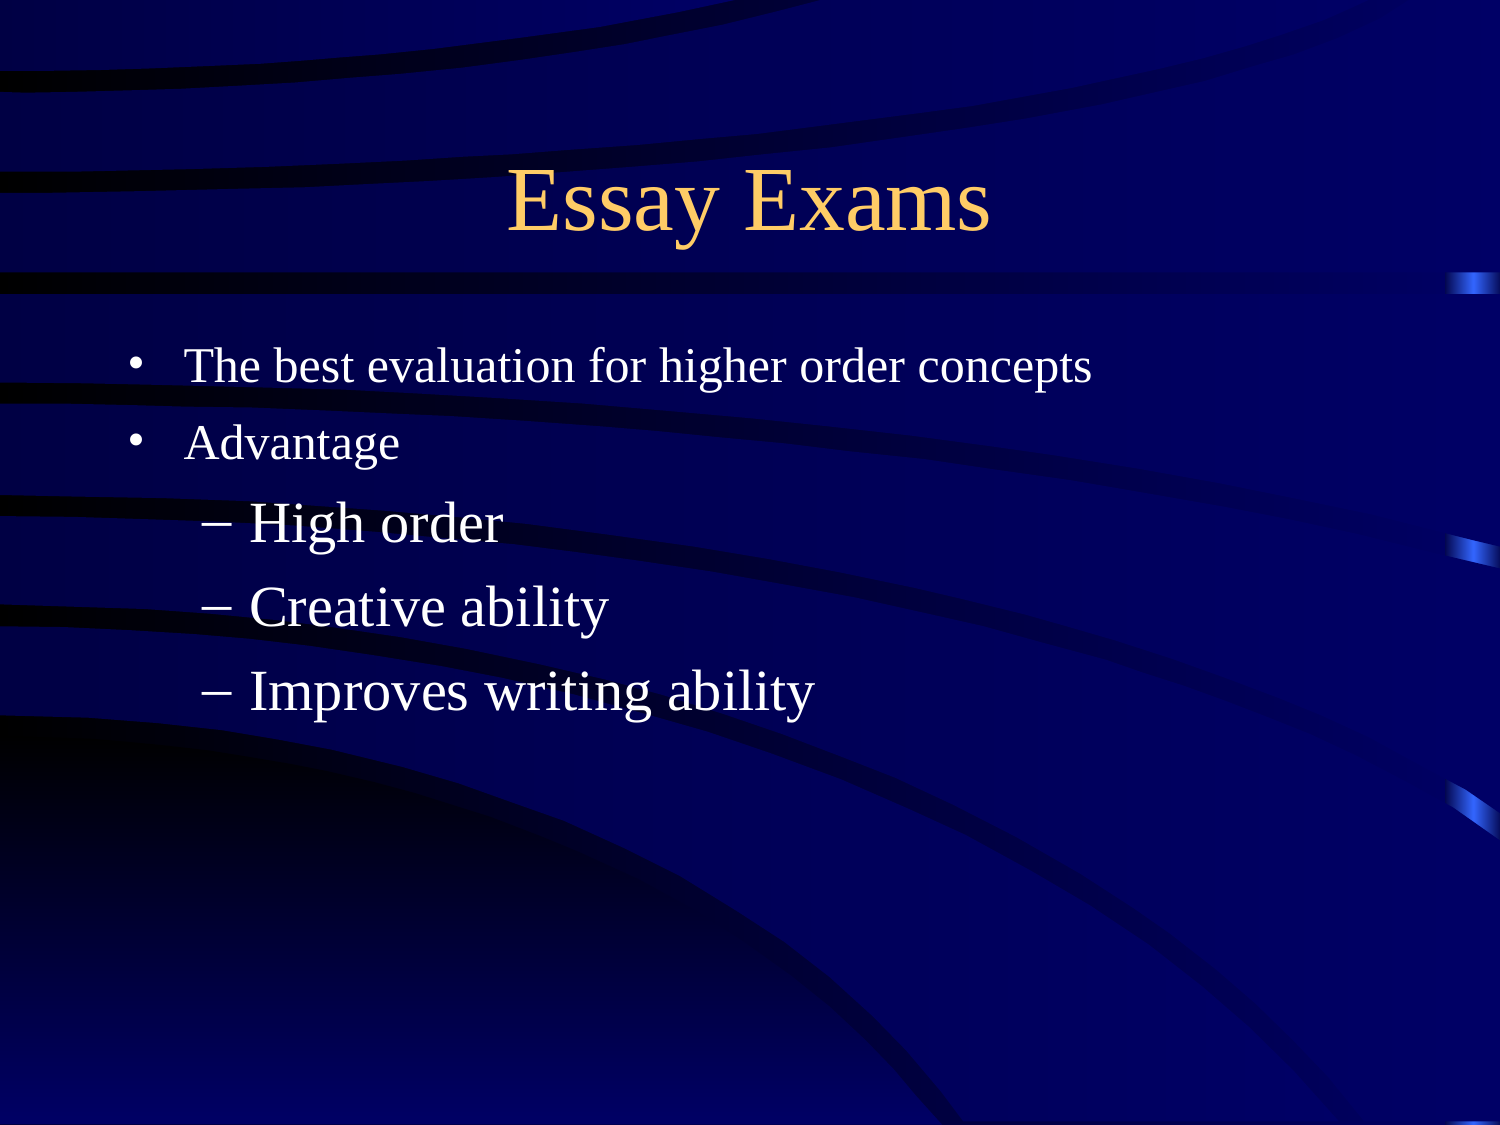

# Essay Exams
The best evaluation for higher order concepts
Advantage
High order
Creative ability
Improves writing ability